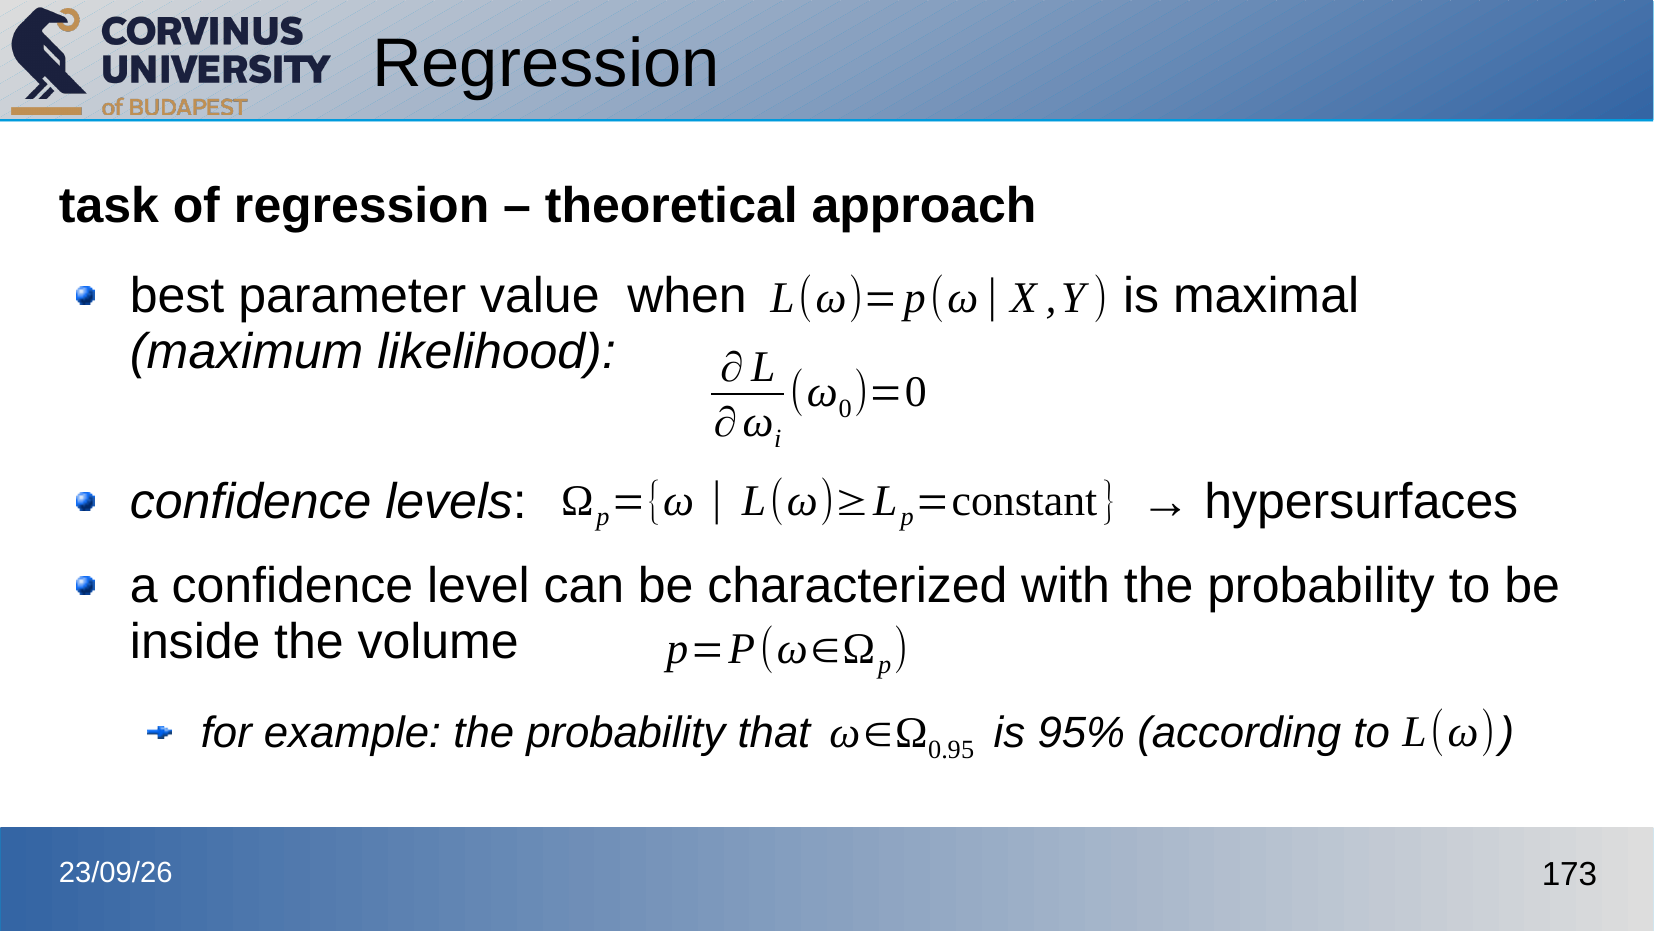

# Regression
task of regression – theoretical approach
best parameter value when is maximal (maximum likelihood):
confidence levels: → hypersurfaces
a confidence level can be characterized with the probability to be inside the volume
for example: the probability that is 95% (according to )